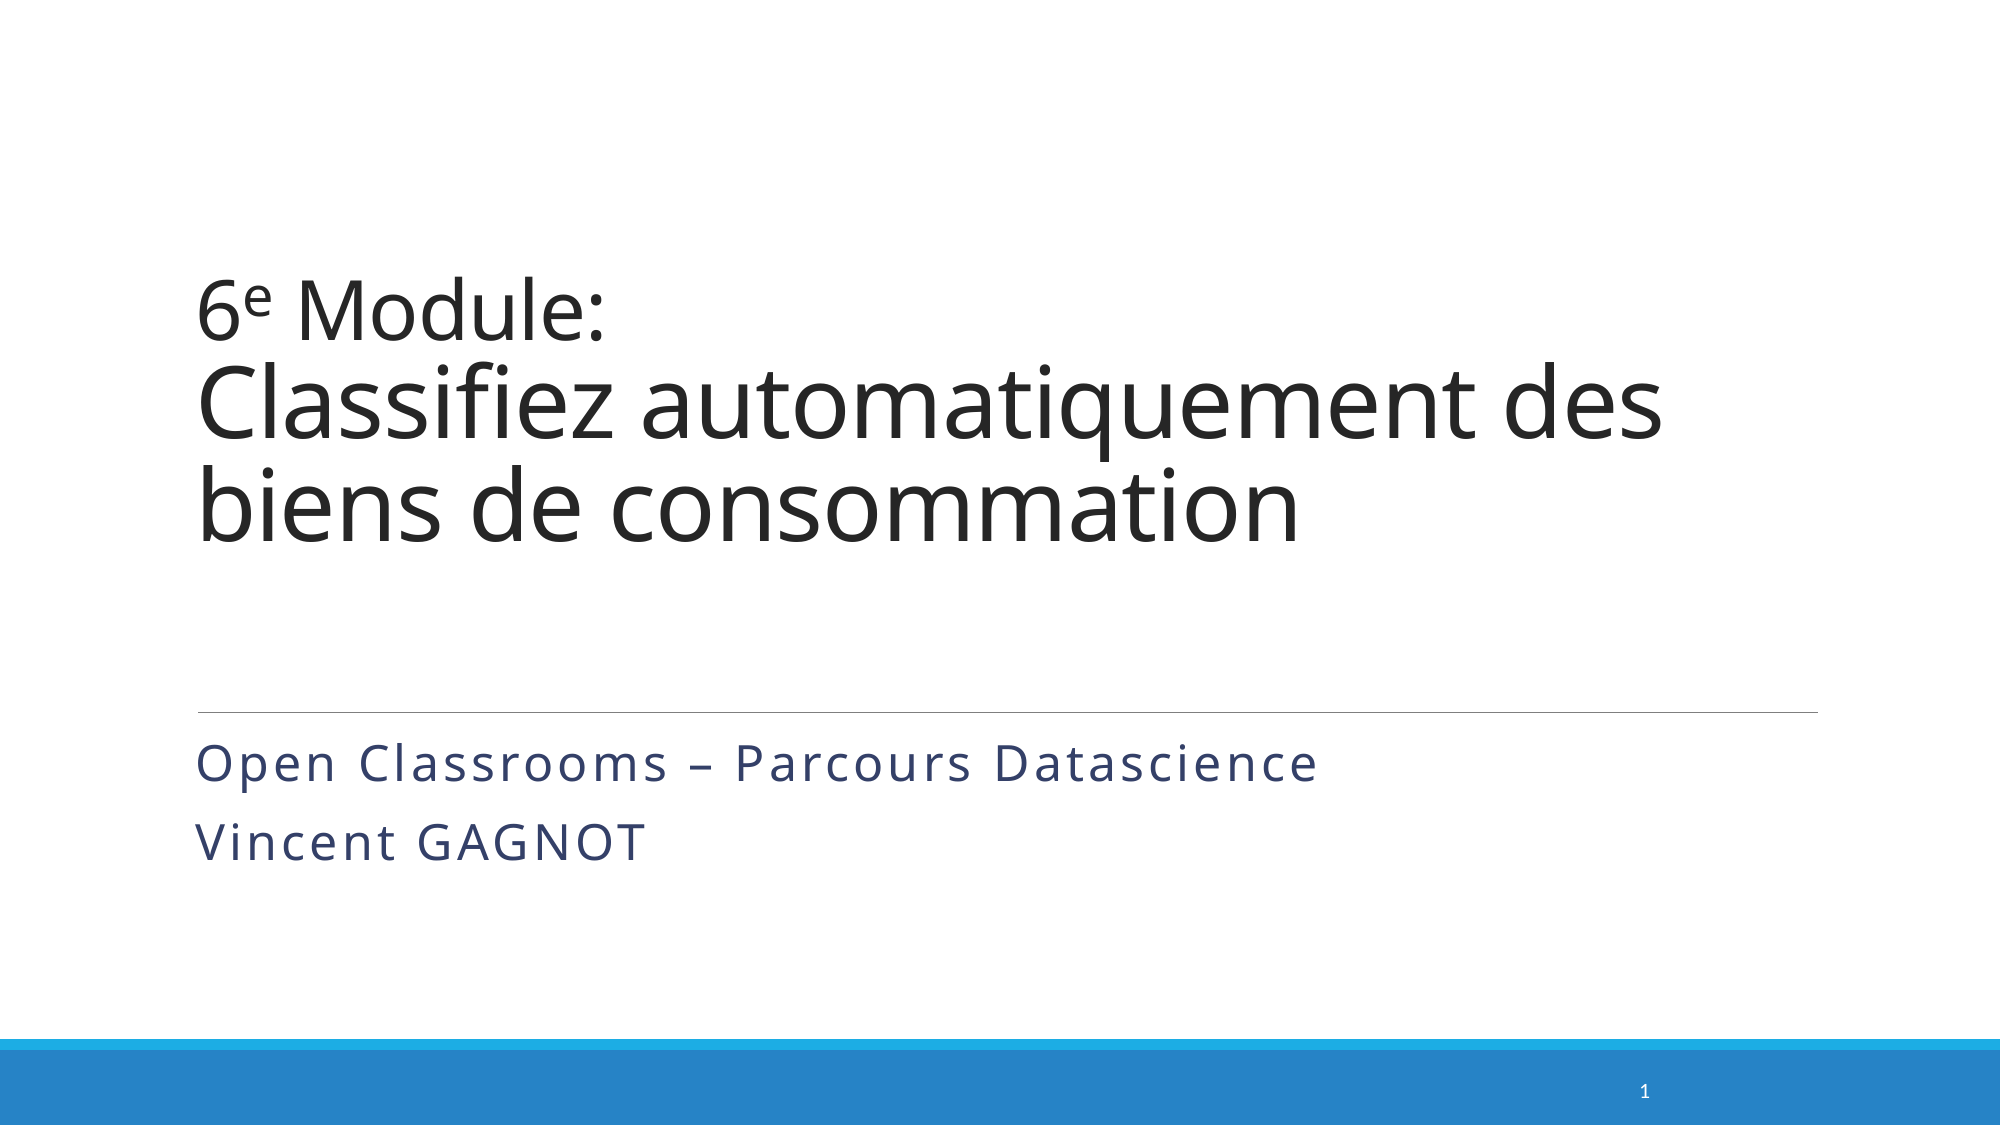

# 6e Module: Classifiez automatiquement des biens de consommation
Open Classrooms – Parcours Datascience
Vincent GAGNOT